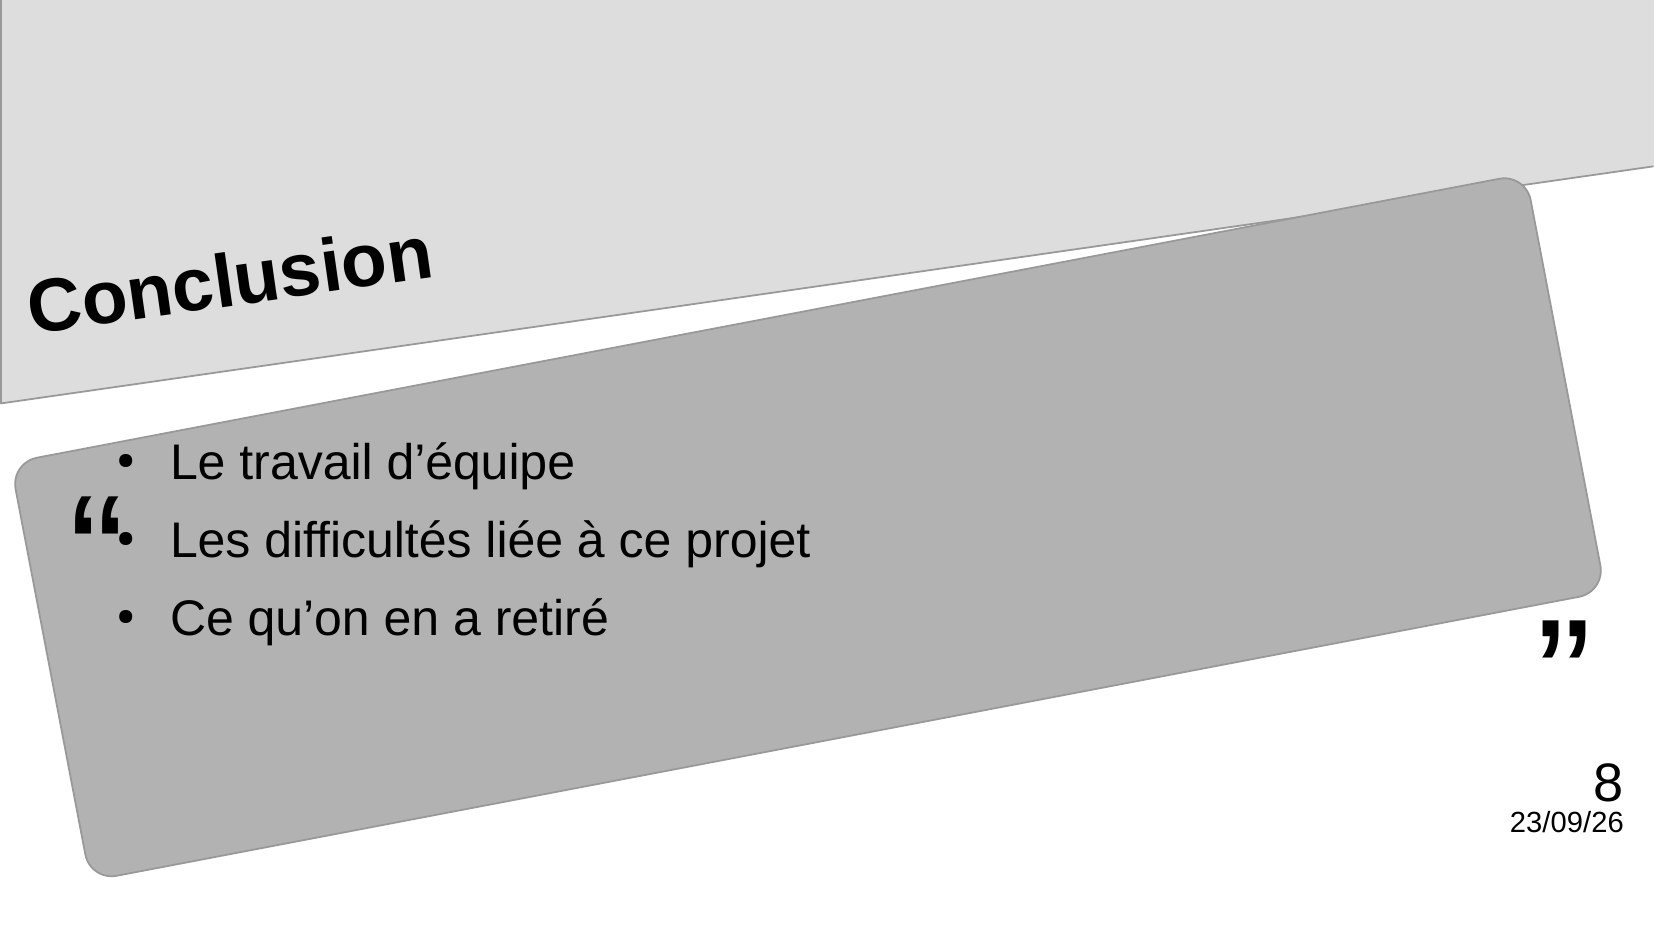

# Conclusion
Le travail d’équipe
Les difficultés liée à ce projet
Ce qu’on en a retiré
8